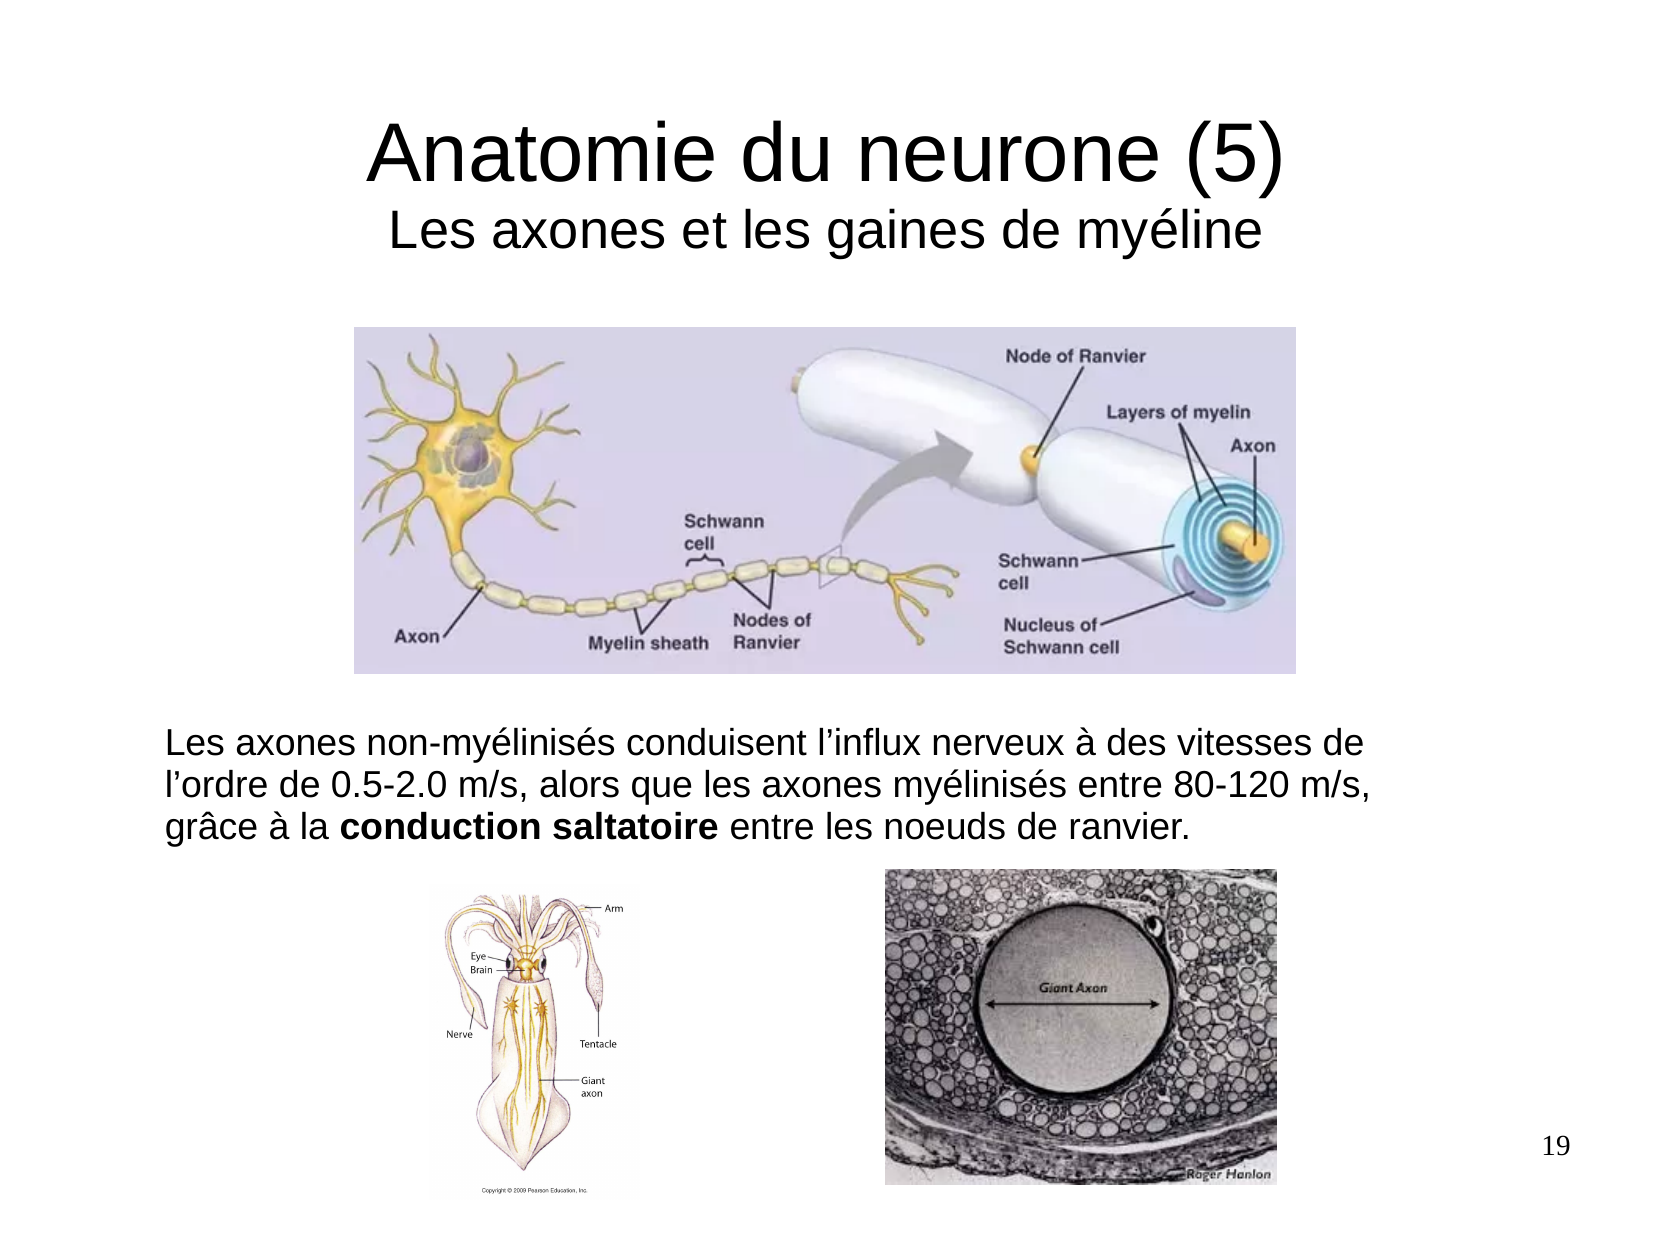

# Anatomie du neurone (5)
Les axones et les gaines de myéline
Les axones non-myélinisés conduisent l’influx nerveux à des vitesses de l’ordre de 0.5-2.0 m/s, alors que les axones myélinisés entre 80-120 m/s, grâce à la conduction saltatoire entre les noeuds de ranvier.
19